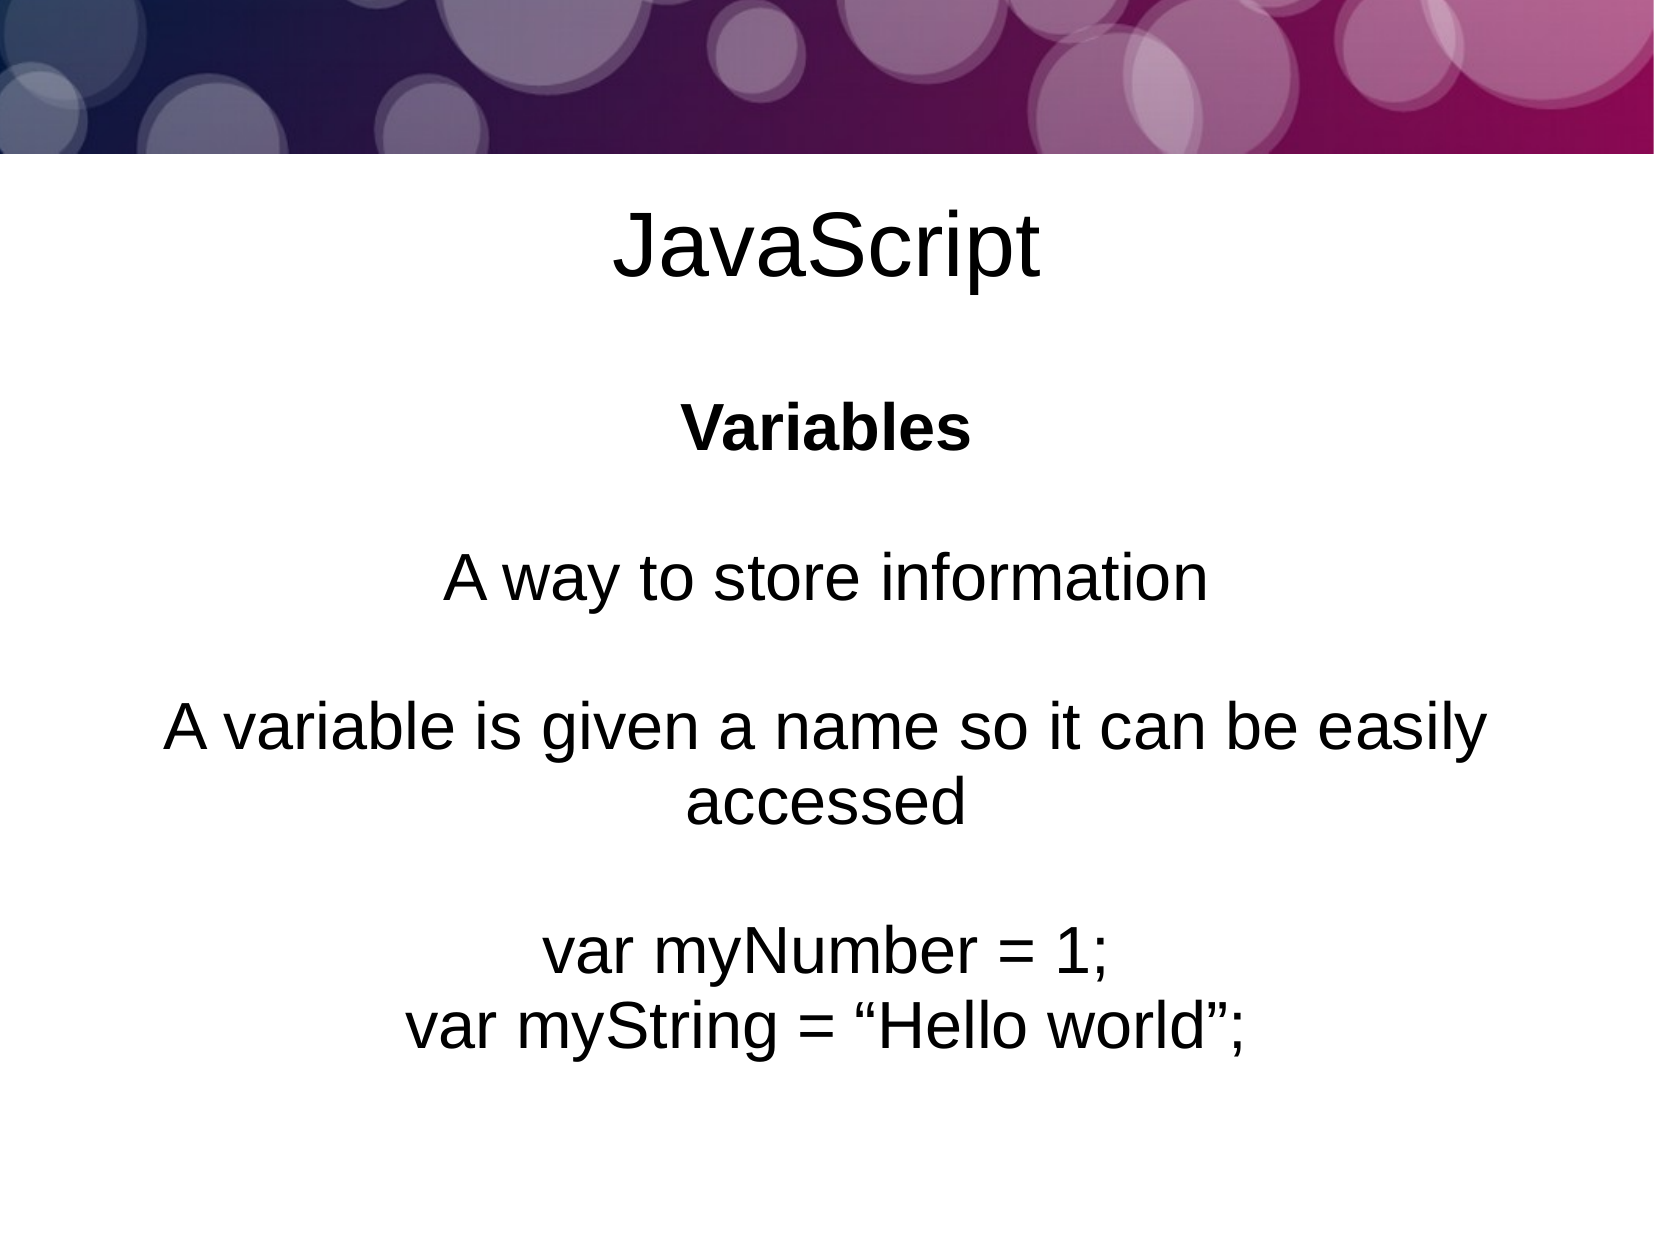

# JavaScript
Variables
A way to store information
A variable is given a name so it can be easily accessed
var myNumber = 1;
var myString = “Hello world”;